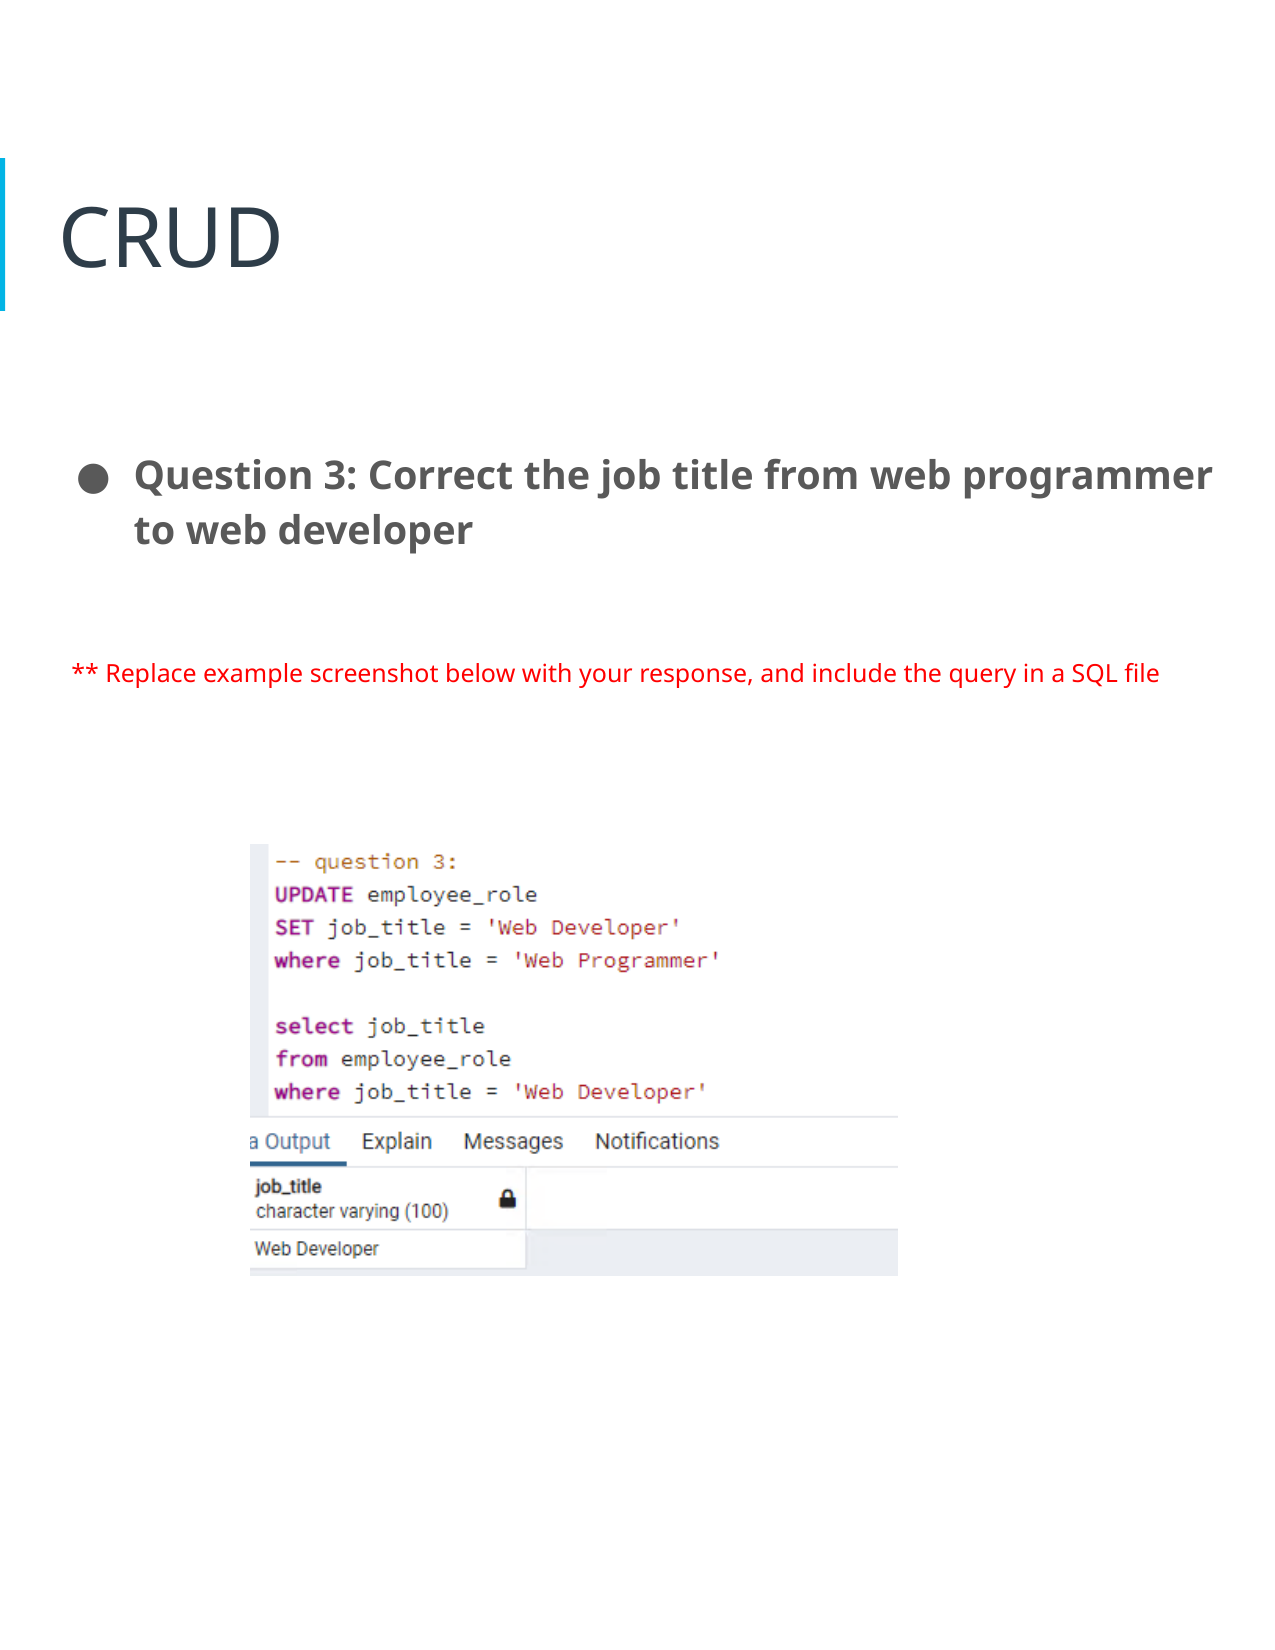

# CRUD
Question 3: Correct the job title from web programmer to web developer
 ** Replace example screenshot below with your response, and include the query in a SQL file